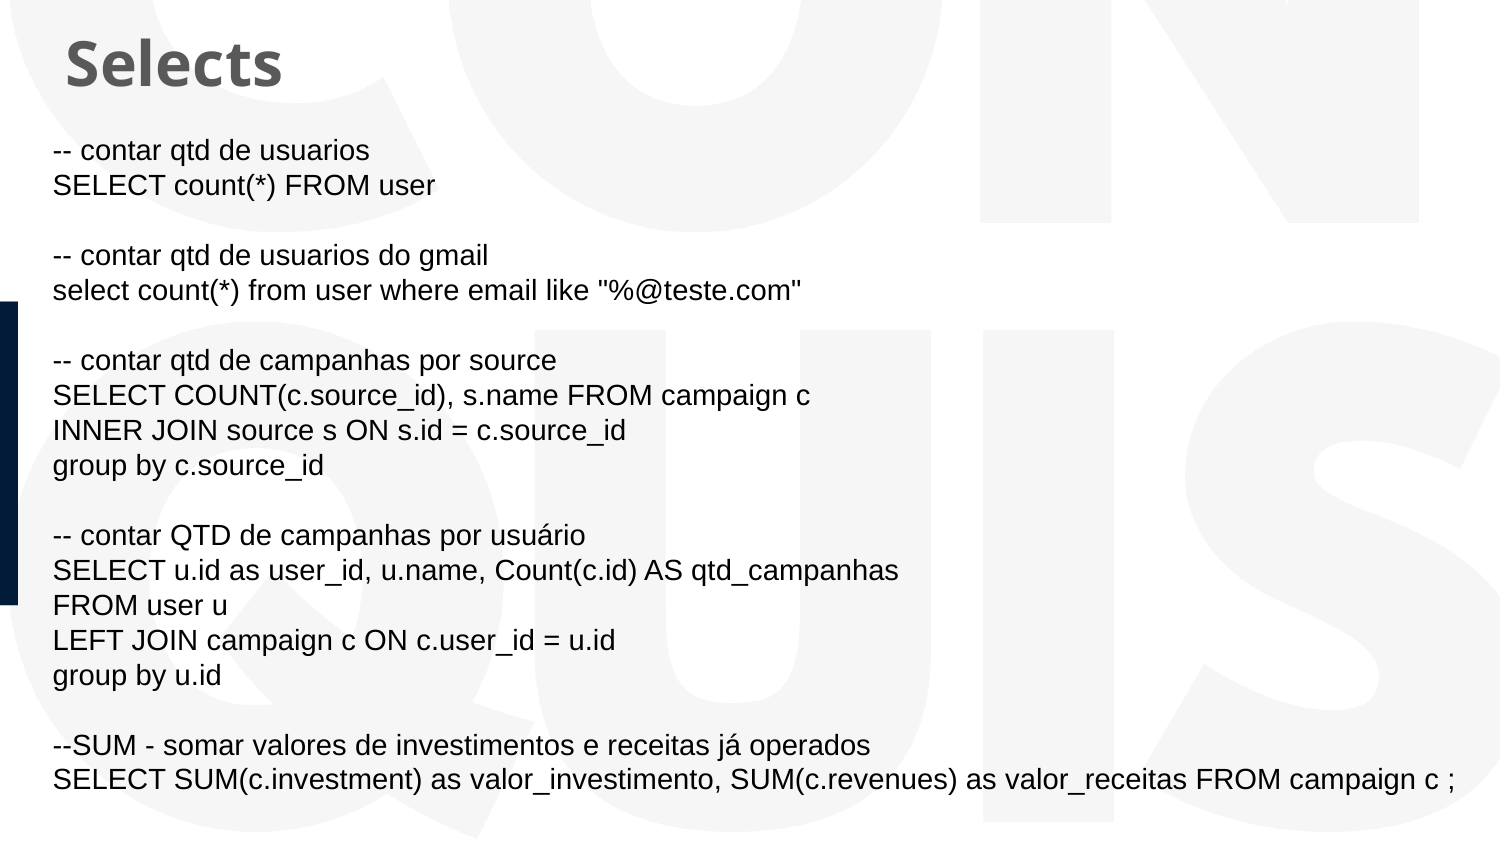

# Selects
-- contar qtd de usuarios
SELECT count(*) FROM user
-- contar qtd de usuarios do gmail
select count(*) from user where email like "%@teste.com"
-- contar qtd de campanhas por source
SELECT COUNT(c.source_id), s.name FROM campaign c
INNER JOIN source s ON s.id = c.source_id
group by c.source_id
-- contar QTD de campanhas por usuário
SELECT u.id as user_id, u.name, Count(c.id) AS qtd_campanhas
FROM user u
LEFT JOIN campaign c ON c.user_id = u.id
group by u.id
--SUM - somar valores de investimentos e receitas já operados
SELECT SUM(c.investment) as valor_investimento, SUM(c.revenues) as valor_receitas FROM campaign c ;